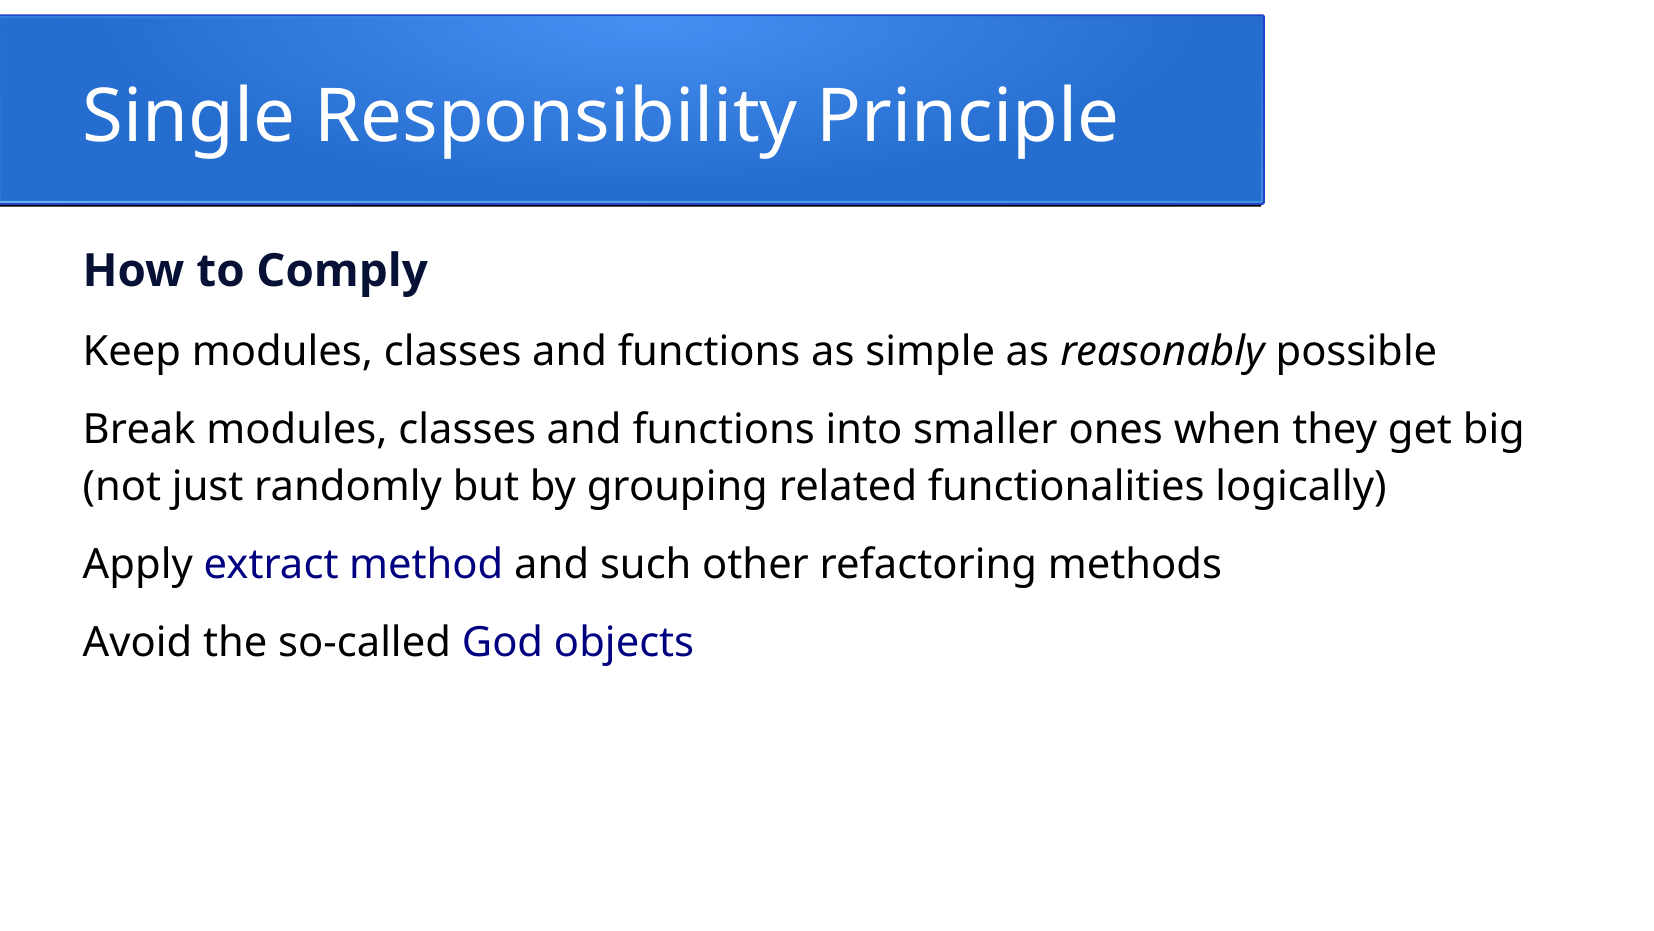

# Single Responsibility Principle
How to Comply
Keep modules, classes and functions as simple as reasonably possible
Break modules, classes and functions into smaller ones when they get big (not just randomly but by grouping related functionalities logically)
Apply extract method and such other refactoring methods
Avoid the so-called God objects